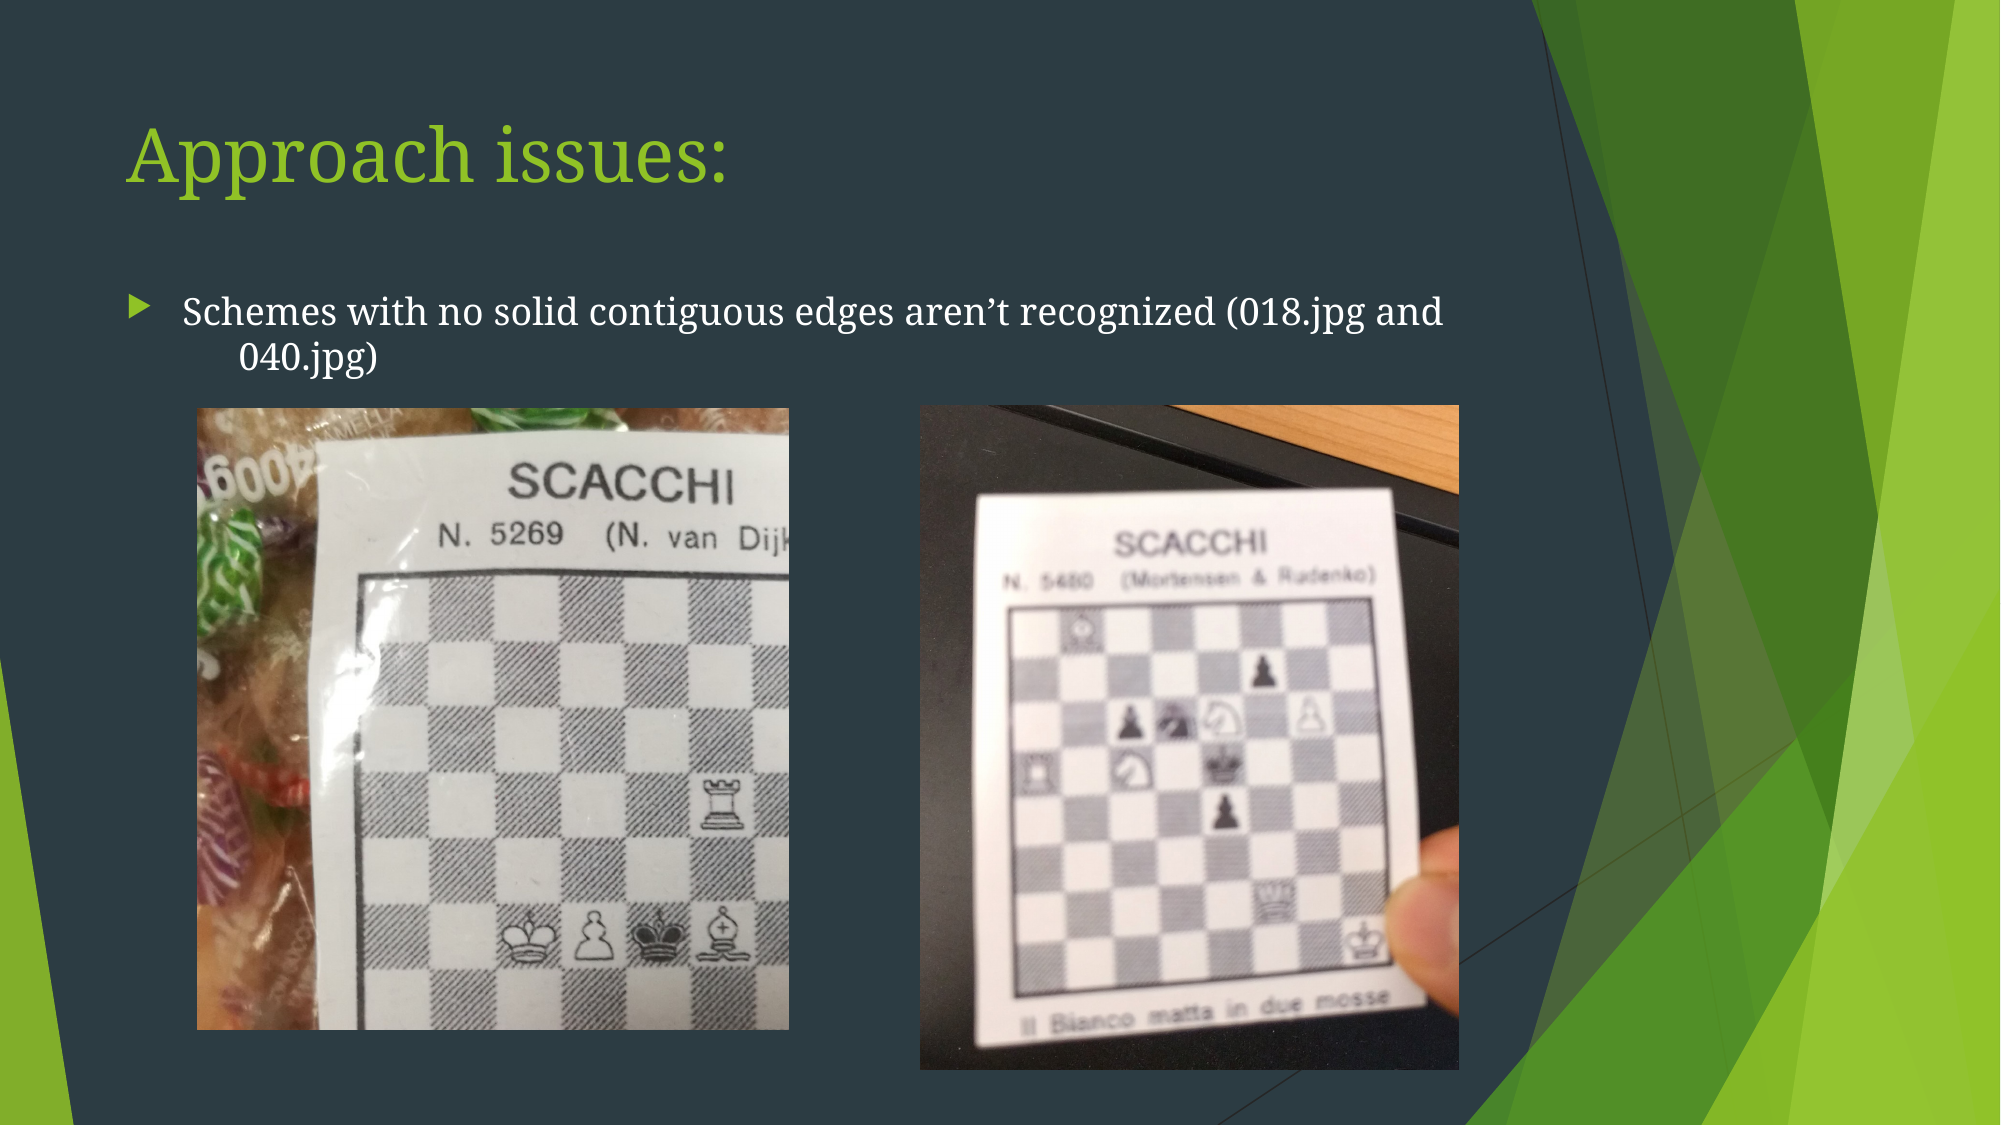

# Approach issues:
Schemes with no solid contiguous edges aren’t recognized (018.jpg and 040.jpg)